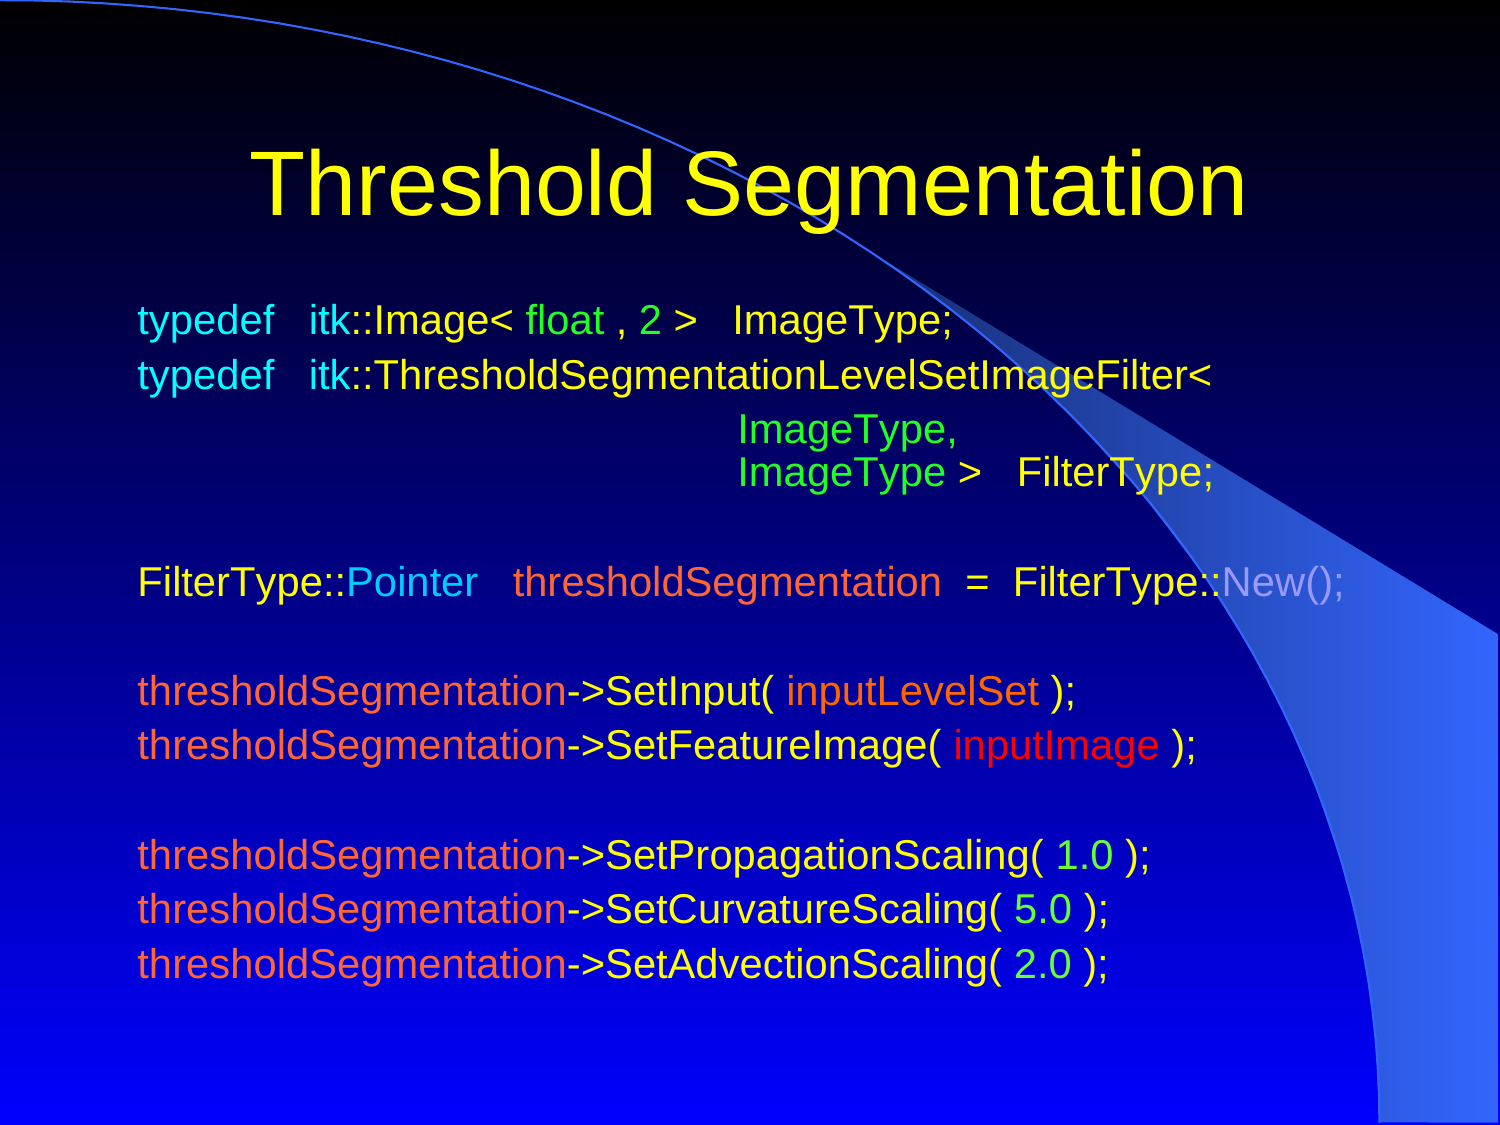

# Threshold Segmentation
typedef itk::Image< float , 2 > ImageType;
typedef itk::ThresholdSegmentationLevelSetImageFilter<
 	ImageType,
				ImageType > FilterType;
FilterType::Pointer thresholdSegmentation = FilterType::New();
thresholdSegmentation->SetInput( inputLevelSet );
thresholdSegmentation->SetFeatureImage( inputImage );
thresholdSegmentation->SetPropagationScaling( 1.0 );
thresholdSegmentation->SetCurvatureScaling( 5.0 );
thresholdSegmentation->SetAdvectionScaling( 2.0 );